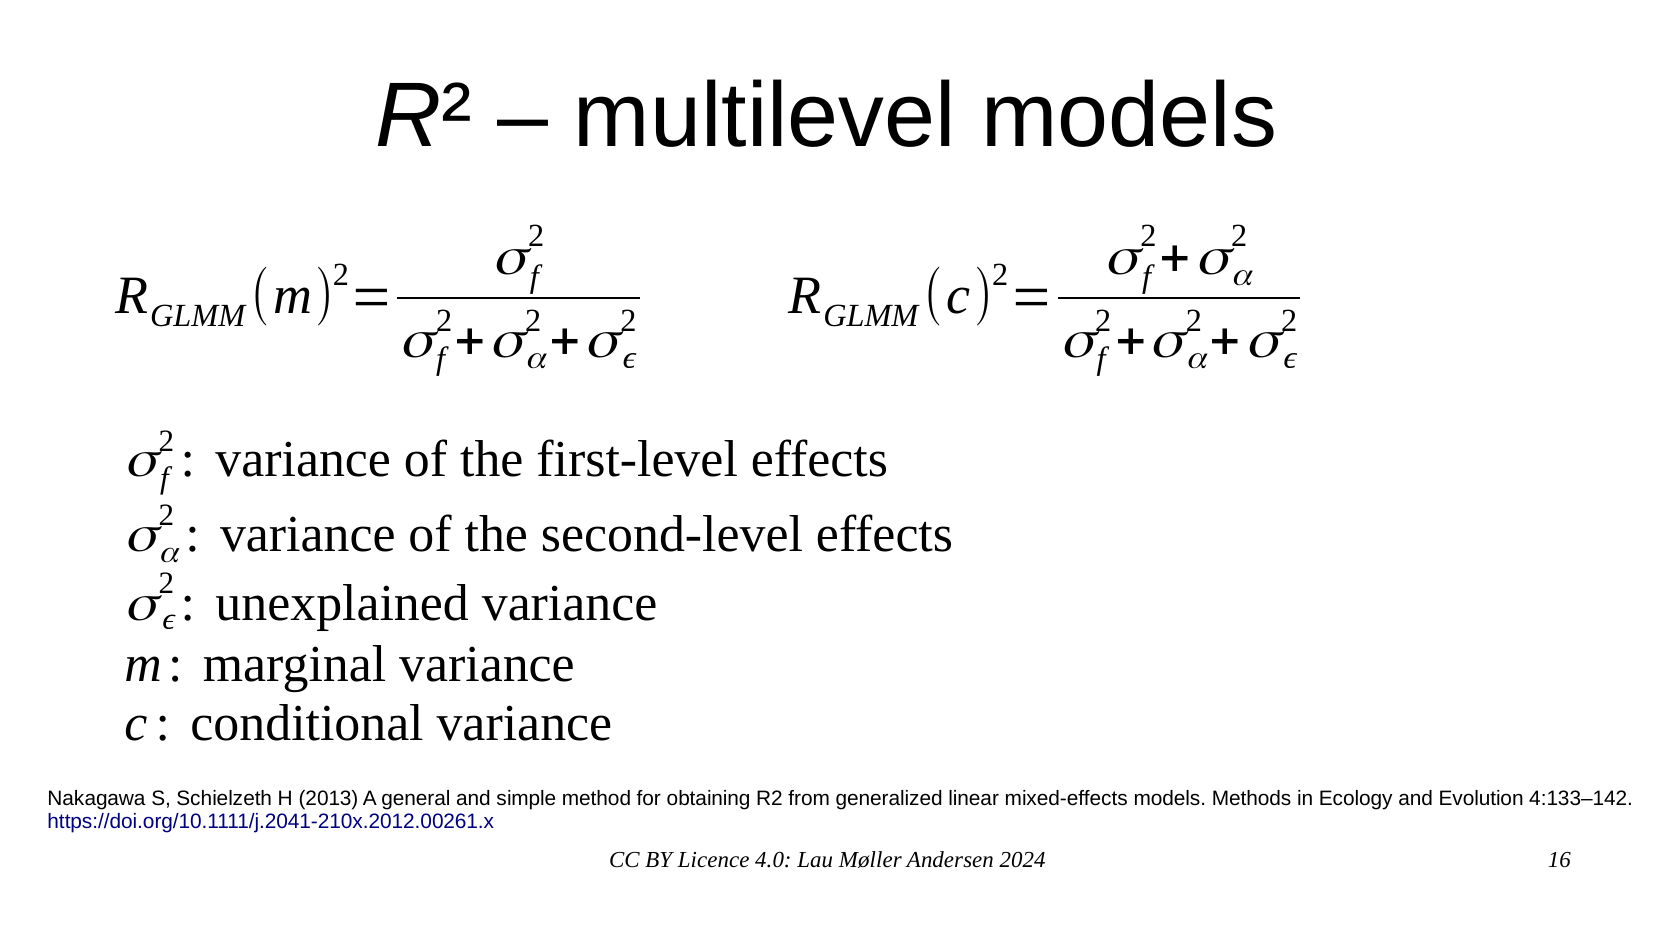

# R² – multilevel models
Nakagawa S, Schielzeth H (2013) A general and simple method for obtaining R2 from generalized linear mixed-effects models. Methods in Ecology and Evolution 4:133–142. https://doi.org/10.1111/j.2041-210x.2012.00261.x
CC BY Licence 4.0: Lau Møller Andersen 2024
16